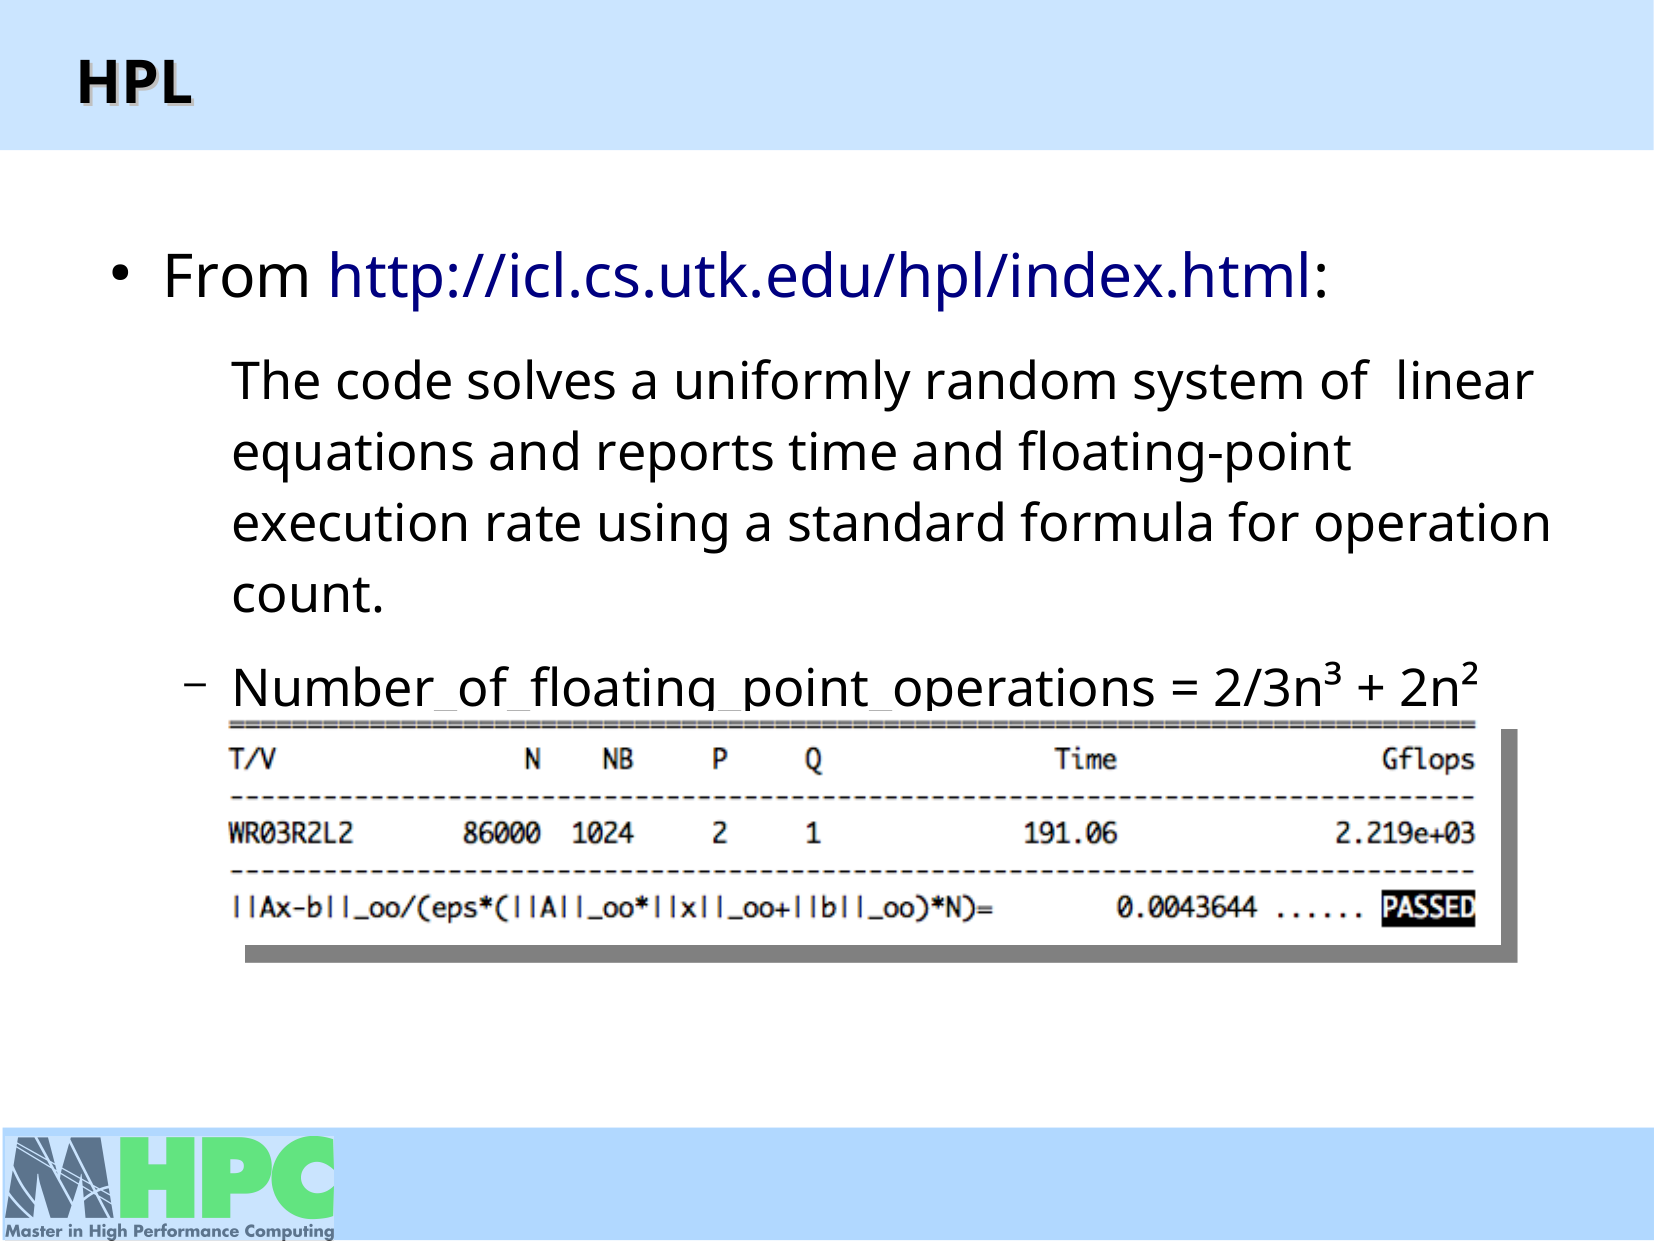

# HPL
From http://icl.cs.utk.edu/hpl/index.html:
The code solves a uniformly random system of linear equations and reports time and floating-point execution rate using a standard formula for operation count.
Number_of_floating_point_operations = 2/3n³ + 2n² (n=size of the system)